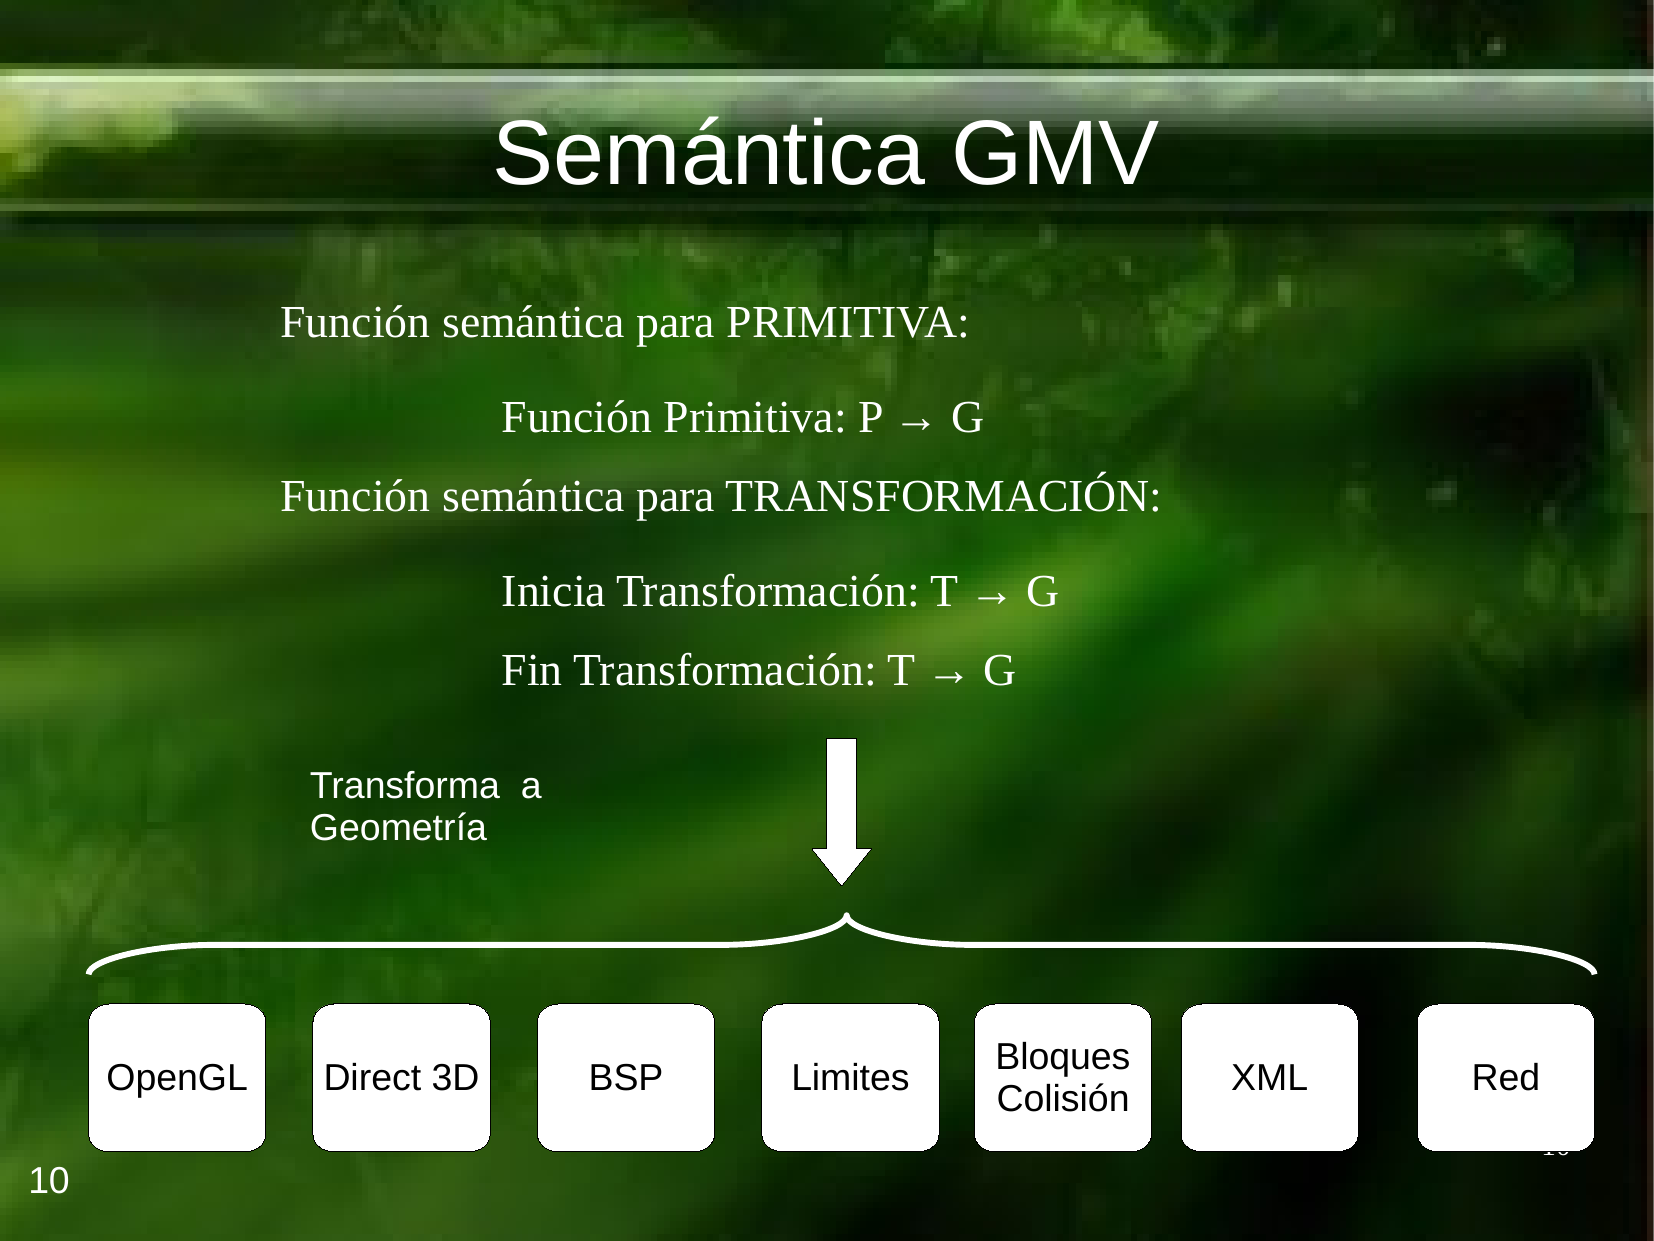

# Semántica GMV
Función semántica para PRIMITIVA:
			Función Primitiva: P → G
Función semántica para TRANSFORMACIÓN:
			Inicia Transformación: T → G
			Fin Transformación: T → G
Transforma a Geometría
OpenGL
Direct 3D
BSP
Limites
Bloques
Colisión
XML
Red
10